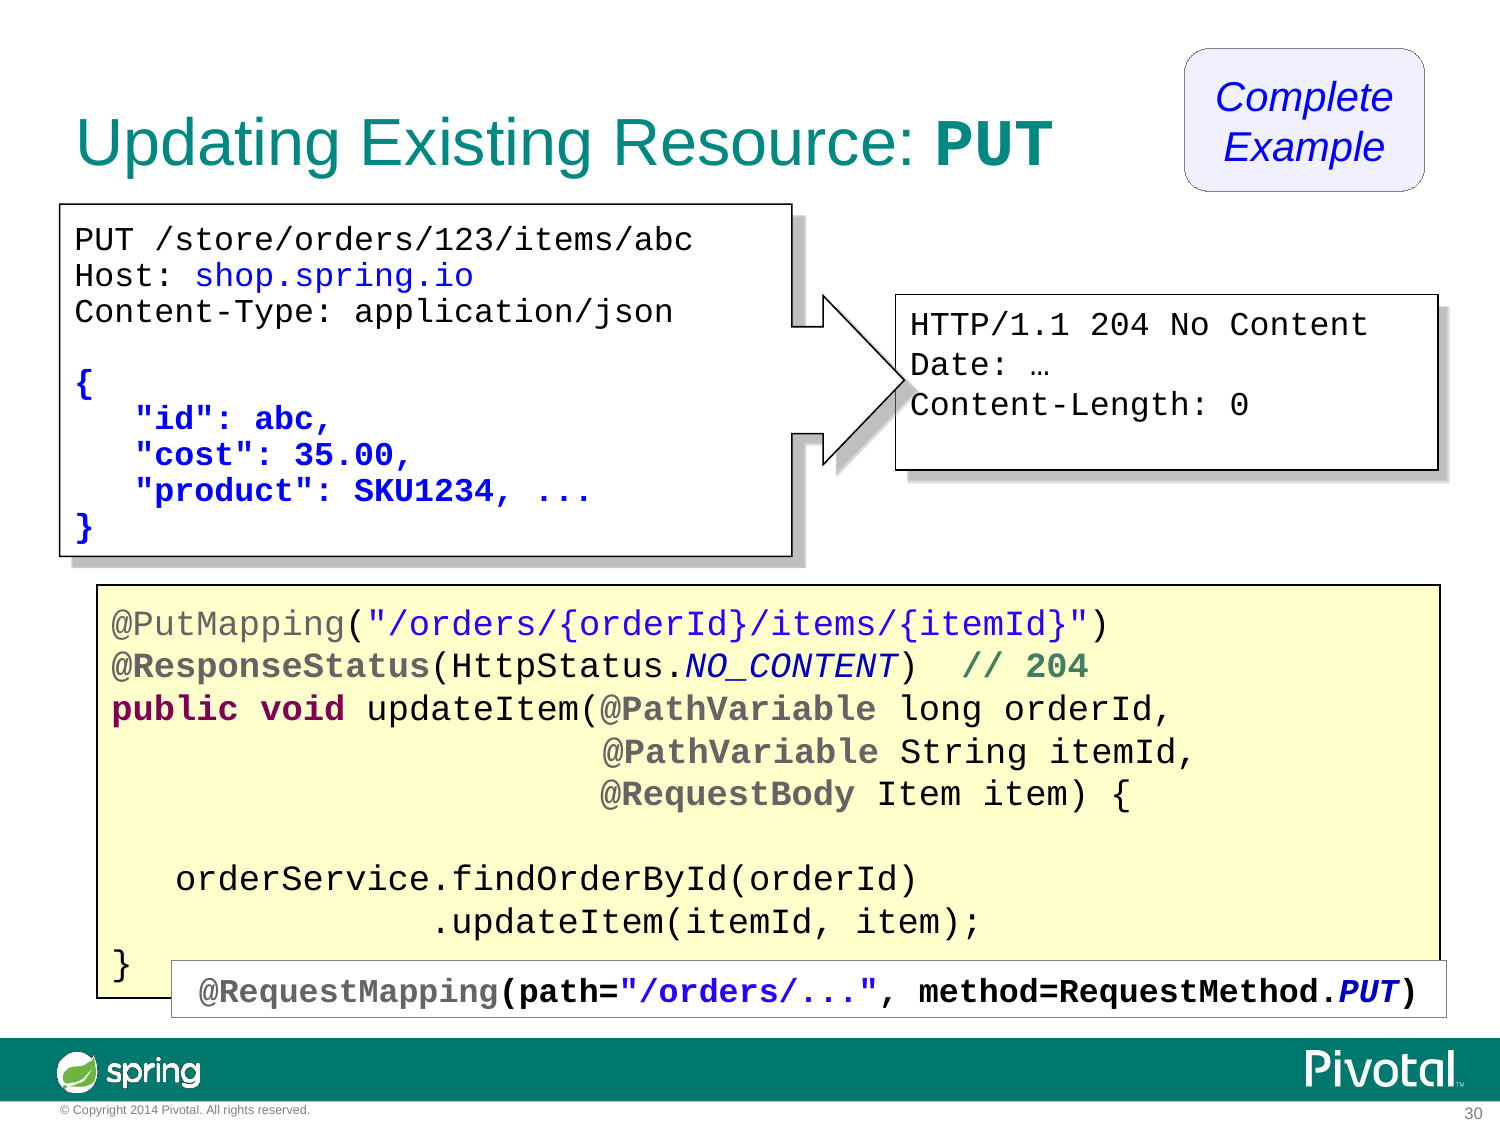

# Updating Existing Resource: PUT
Complete
Example
PUT /store/orders/123/items/abc
Host: shop.spring.io
Content-Type: application/json
{
 "id": abc,
 "cost": 35.00,
 "product": SKU1234, ...
}
HTTP/1.1 204 No Content
Date: …
Content-Length: 0
@PutMapping("/orders/{orderId}/items/{itemId}")
@ResponseStatus(HttpStatus.NO_CONTENT) // 204
public void updateItem(@PathVariable long orderId,
		 @PathVariable String itemId,
 @RequestBody Item item) {
 orderService.findOrderById(orderId)
 .updateItem(itemId, item);
}
@RequestMapping(path="/orders/...", method=RequestMethod.PUT)